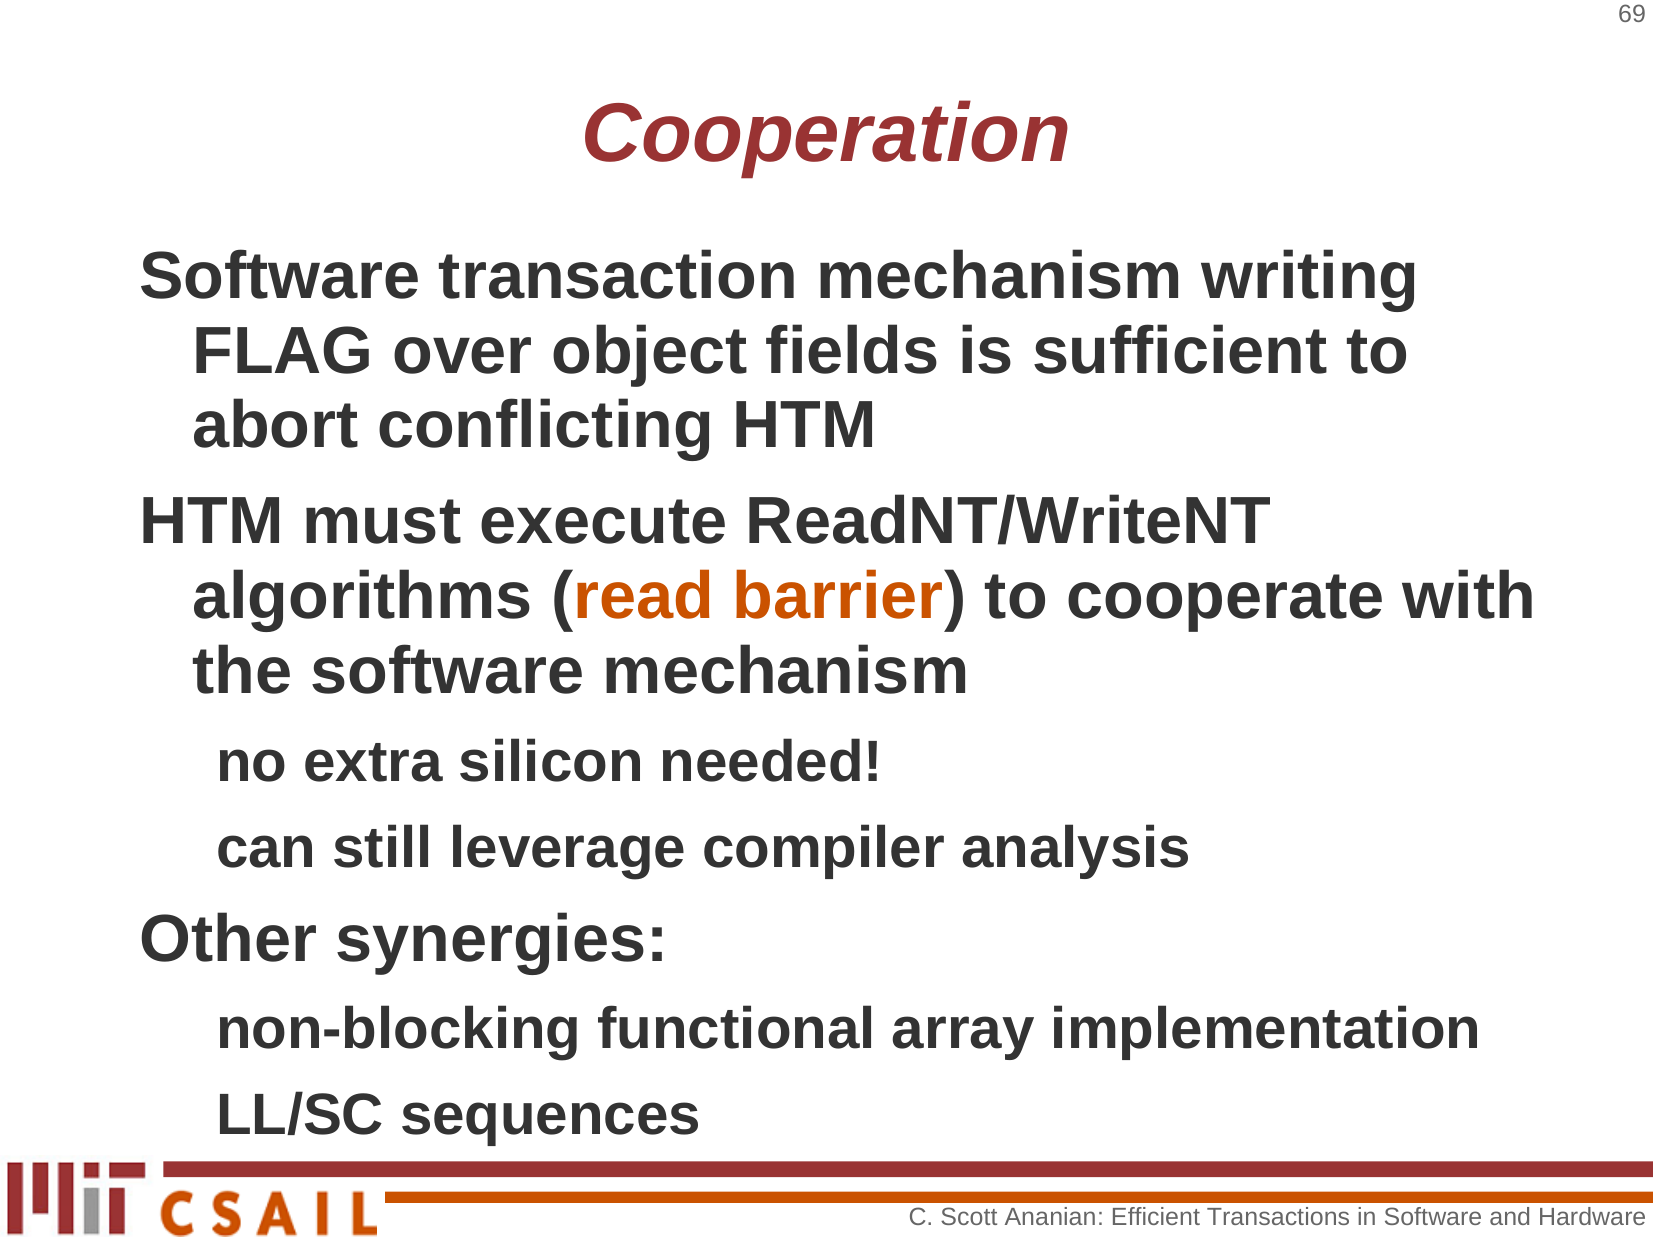

# Cooperation
Software transaction mechanism writing FLAG over object fields is sufficient to abort conflicting HTM
HTM must execute ReadNT/WriteNT algorithms (read barrier) to cooperate with the software mechanism
no extra silicon needed!
can still leverage compiler analysis
Other synergies:
non-blocking functional array implementation
LL/SC sequences